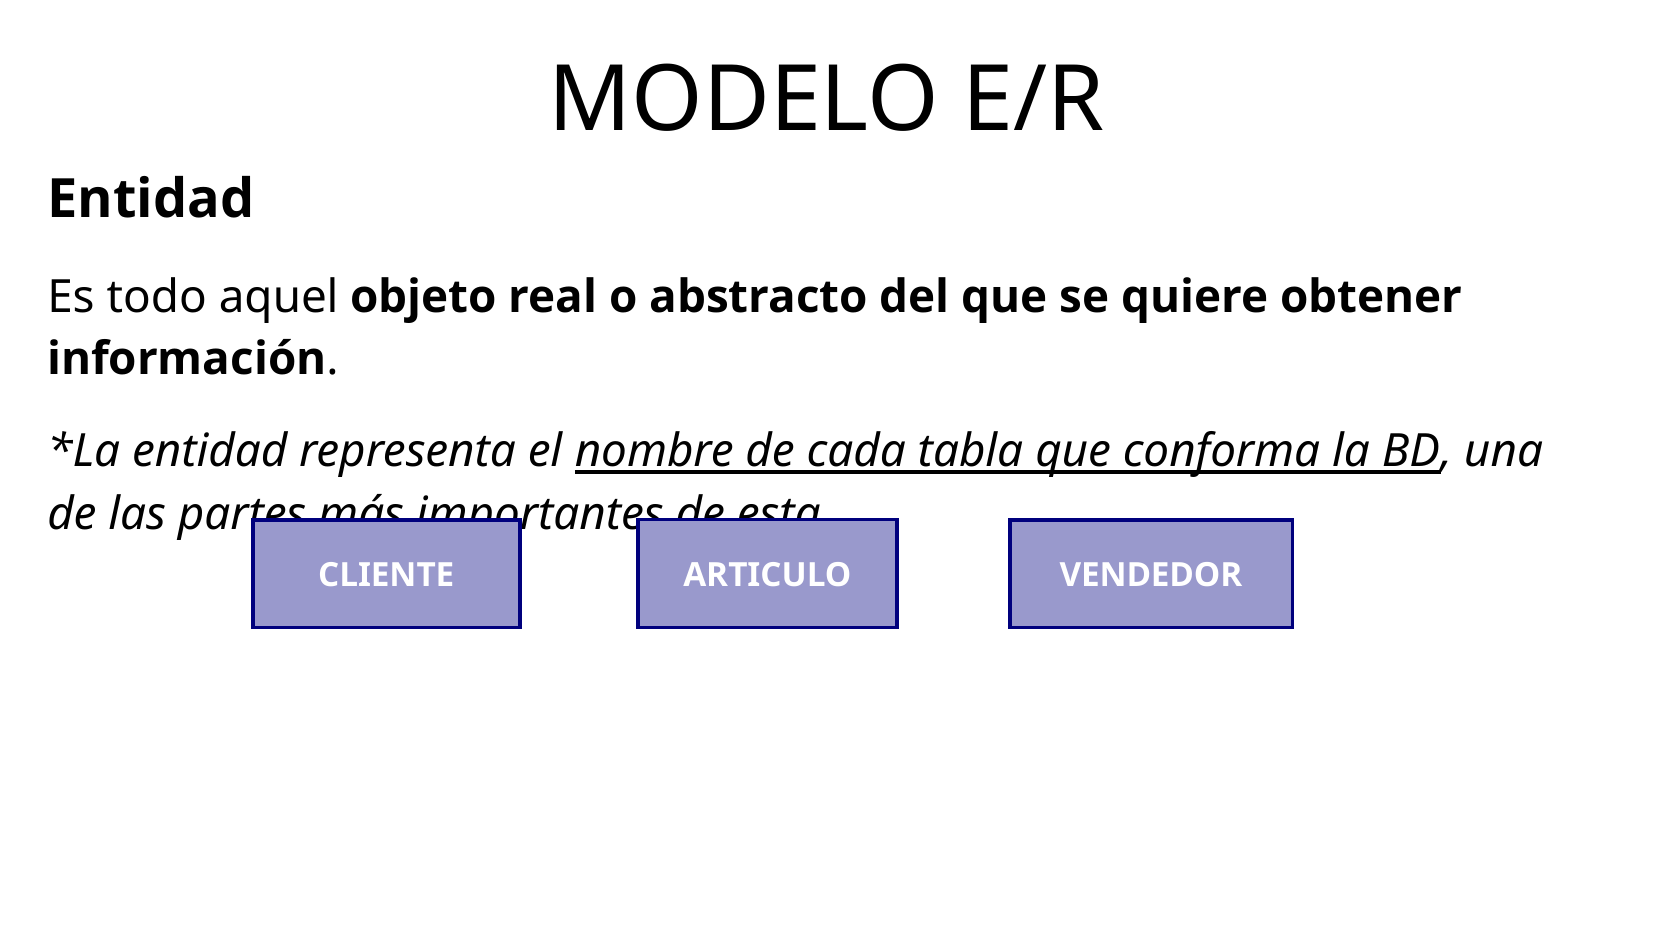

# MODELO E/R
Entidad
Es todo aquel objeto real o abstracto del que se quiere obtener información.
*La entidad representa el nombre de cada tabla que conforma la BD, una de las partes más importantes de esta.
CLIENTE
ARTICULO
VENDEDOR